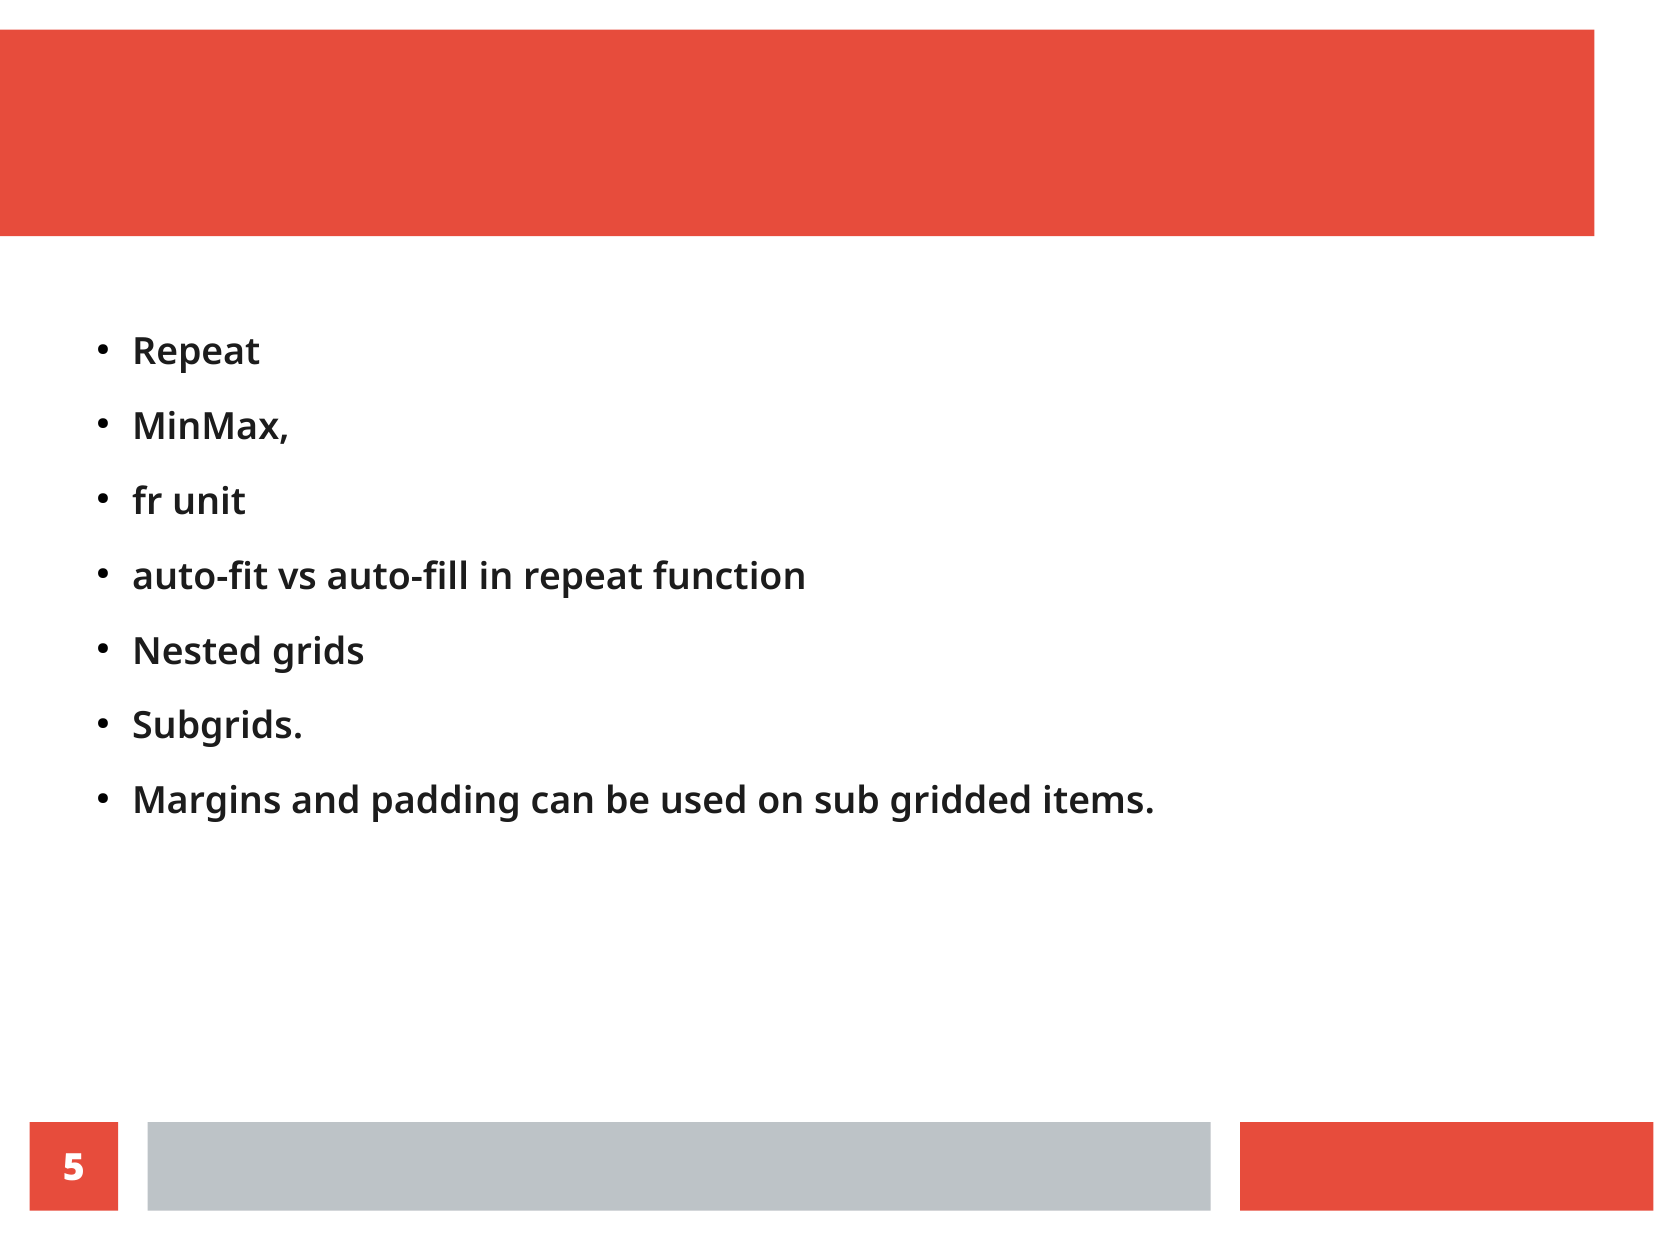

#
Repeat
MinMax,
fr unit
auto-fit vs auto-fill in repeat function
Nested grids
Subgrids.
Margins and padding can be used on sub gridded items.
5